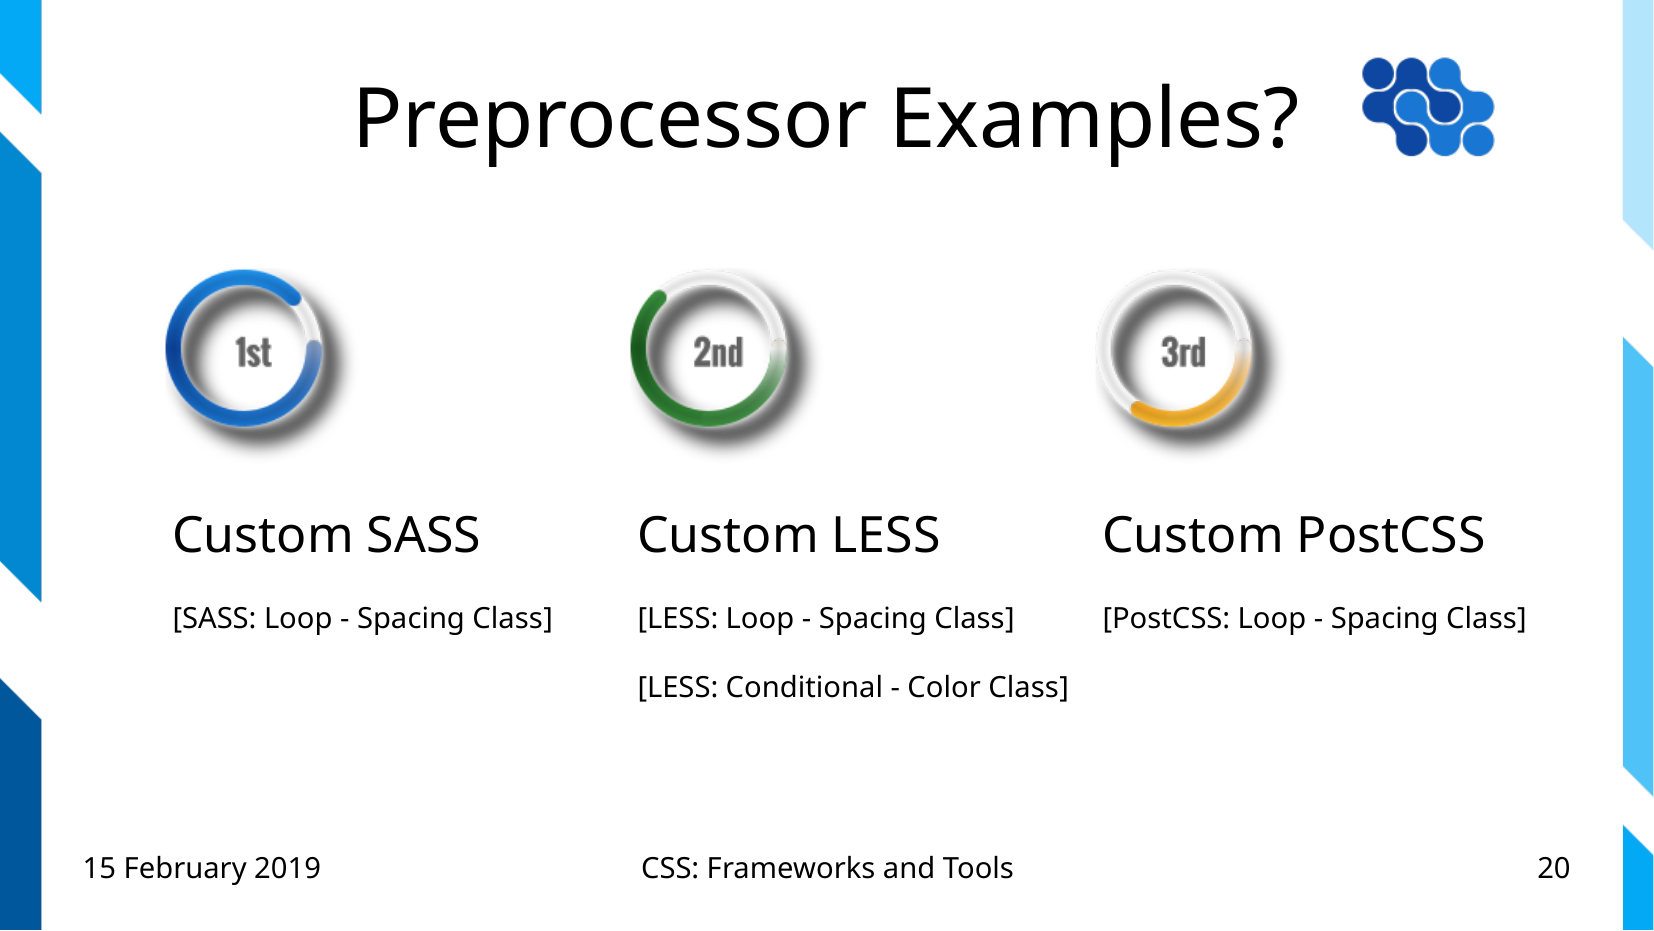

# Preprocessor Examples?
Custom SASS
[SASS: Loop - Spacing Class]
Custom LESS
[LESS: Loop - Spacing Class]
[LESS: Conditional - Color Class]
Custom PostCSS
[PostCSS: Loop - Spacing Class]
15 February 2019
CSS: Frameworks and Tools
20